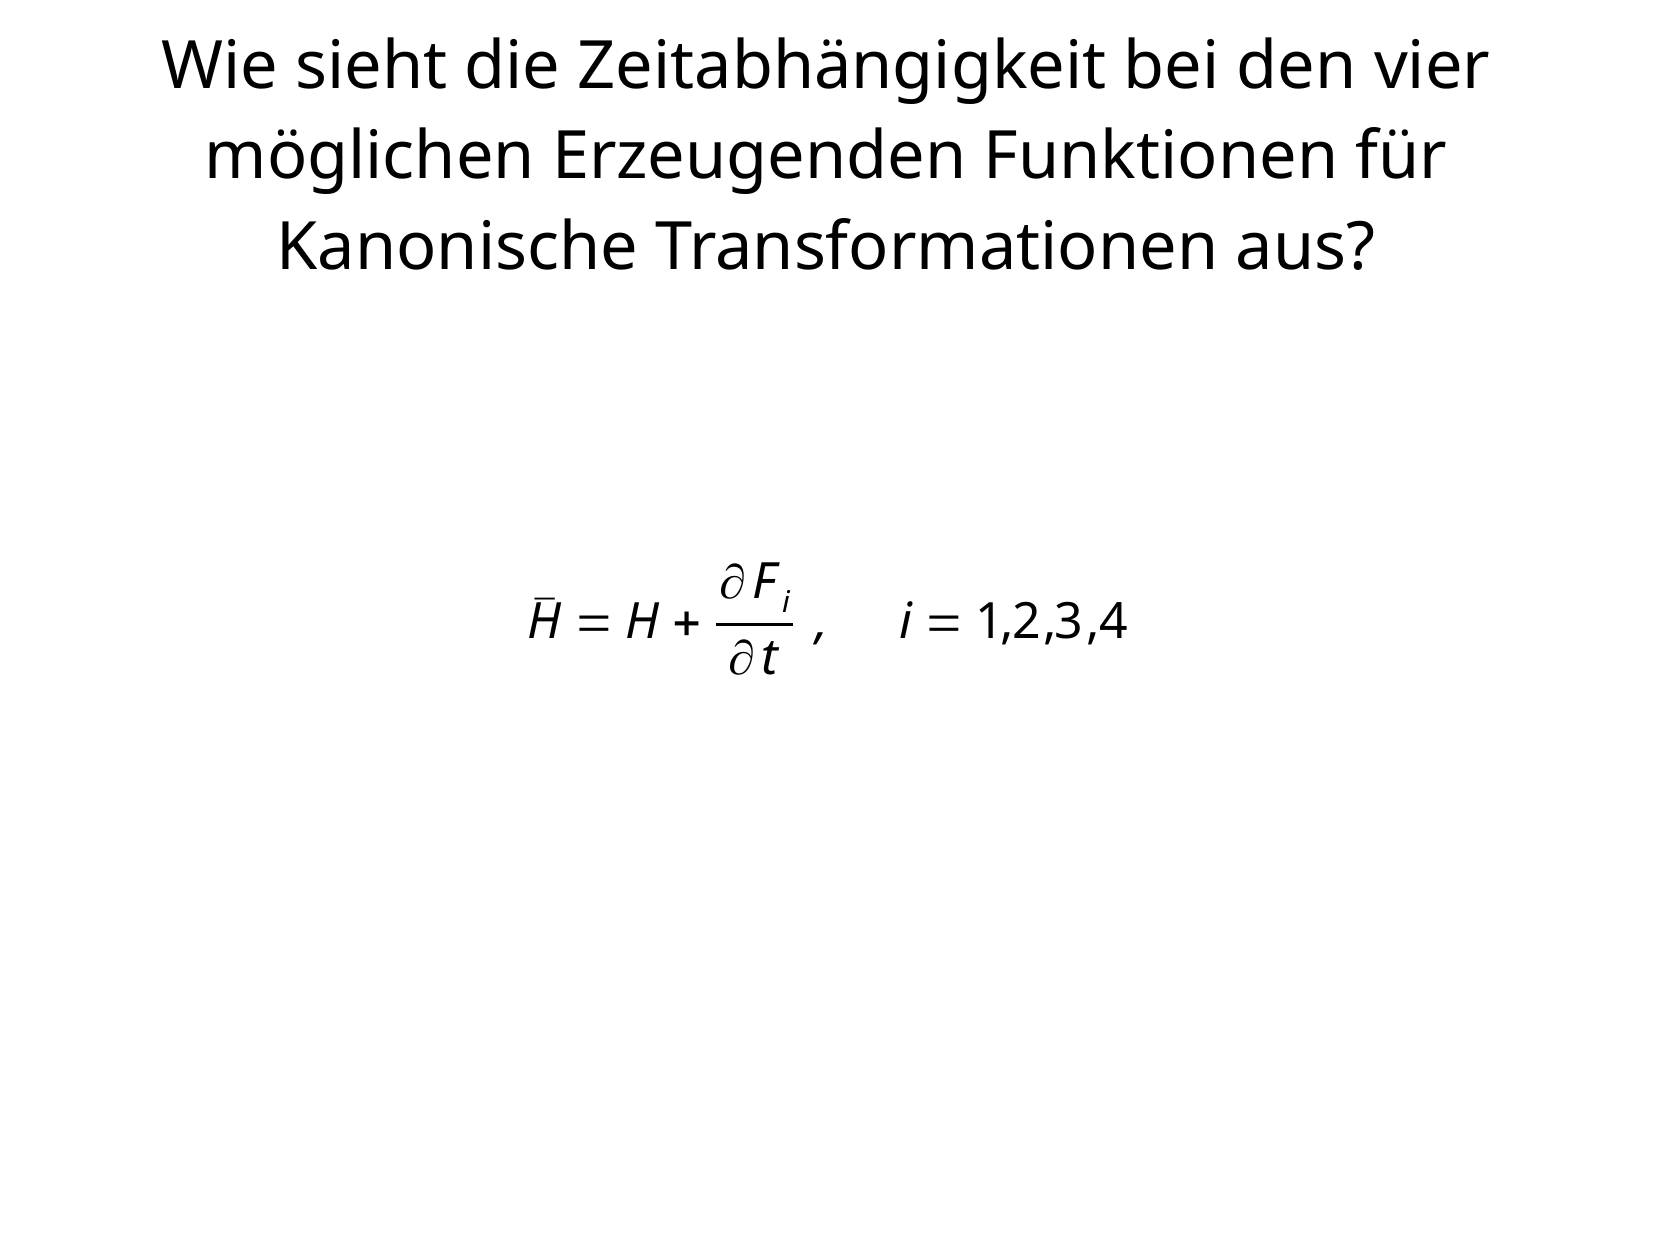

# Wie sieht die Zeitabhängigkeit bei den vier möglichen Erzeugenden Funktionen für Kanonische Transformationen aus?